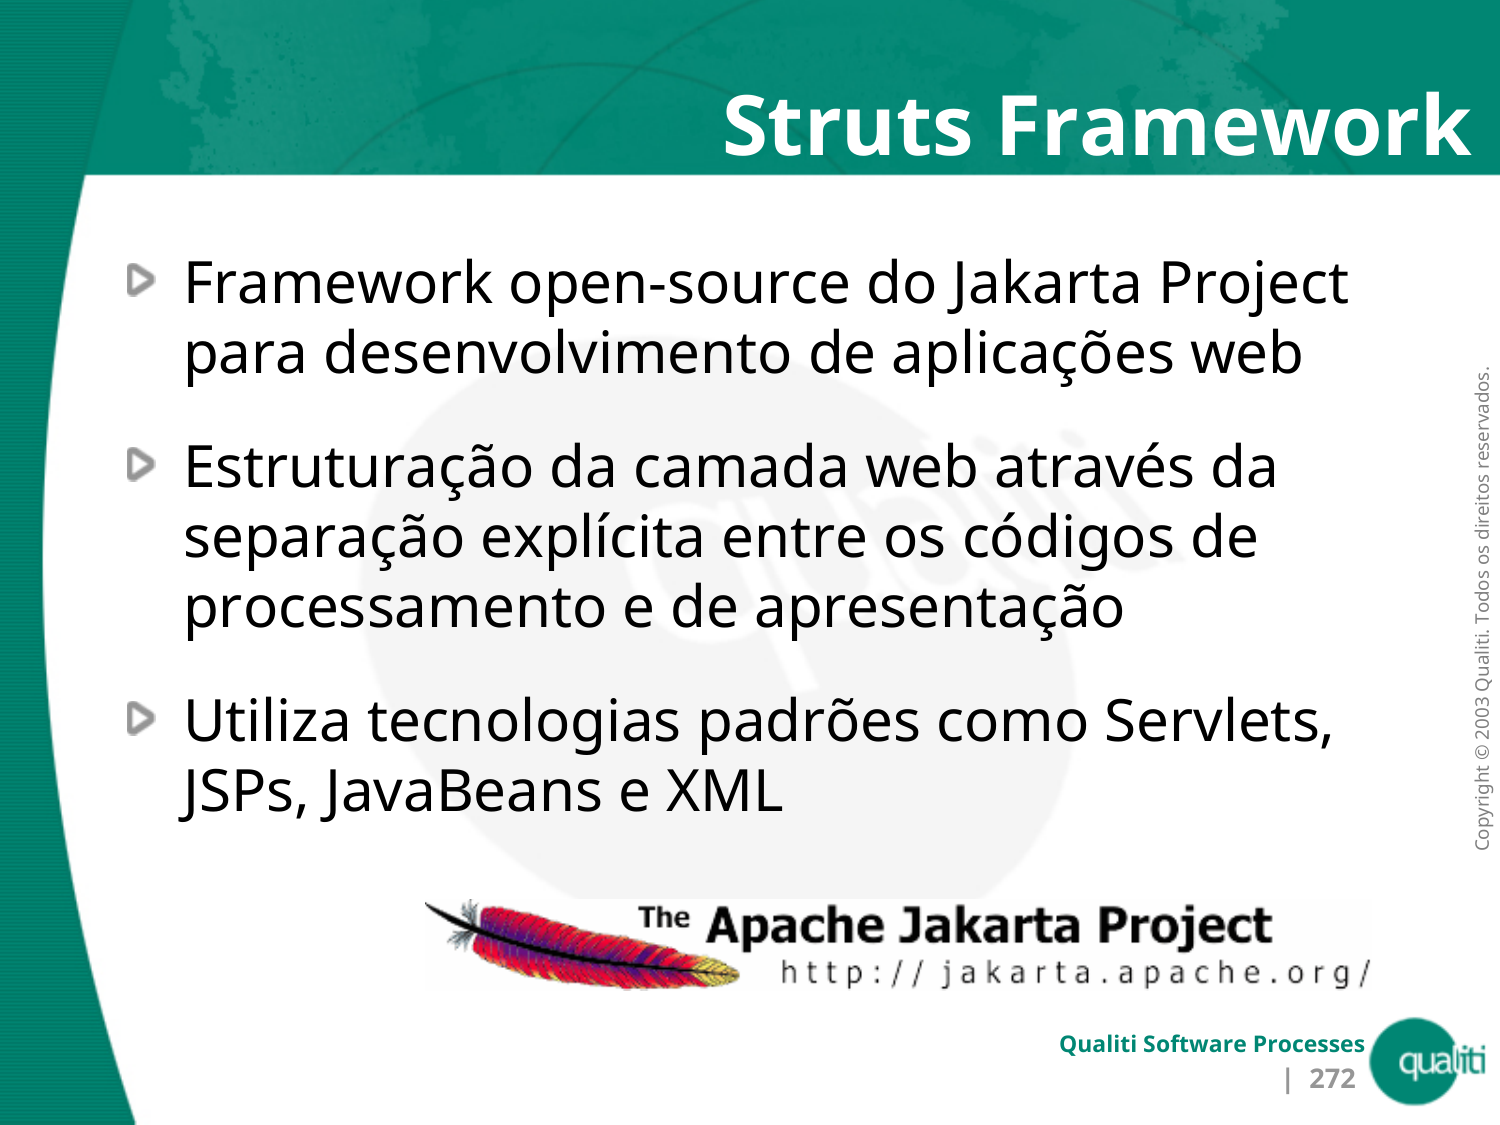

# Struts Framework
Framework open-source do Jakarta Project para desenvolvimento de aplicações web
Estruturação da camada web através da separação explícita entre os códigos de processamento e de apresentação
Utiliza tecnologias padrões como Servlets, JSPs, JavaBeans e XML